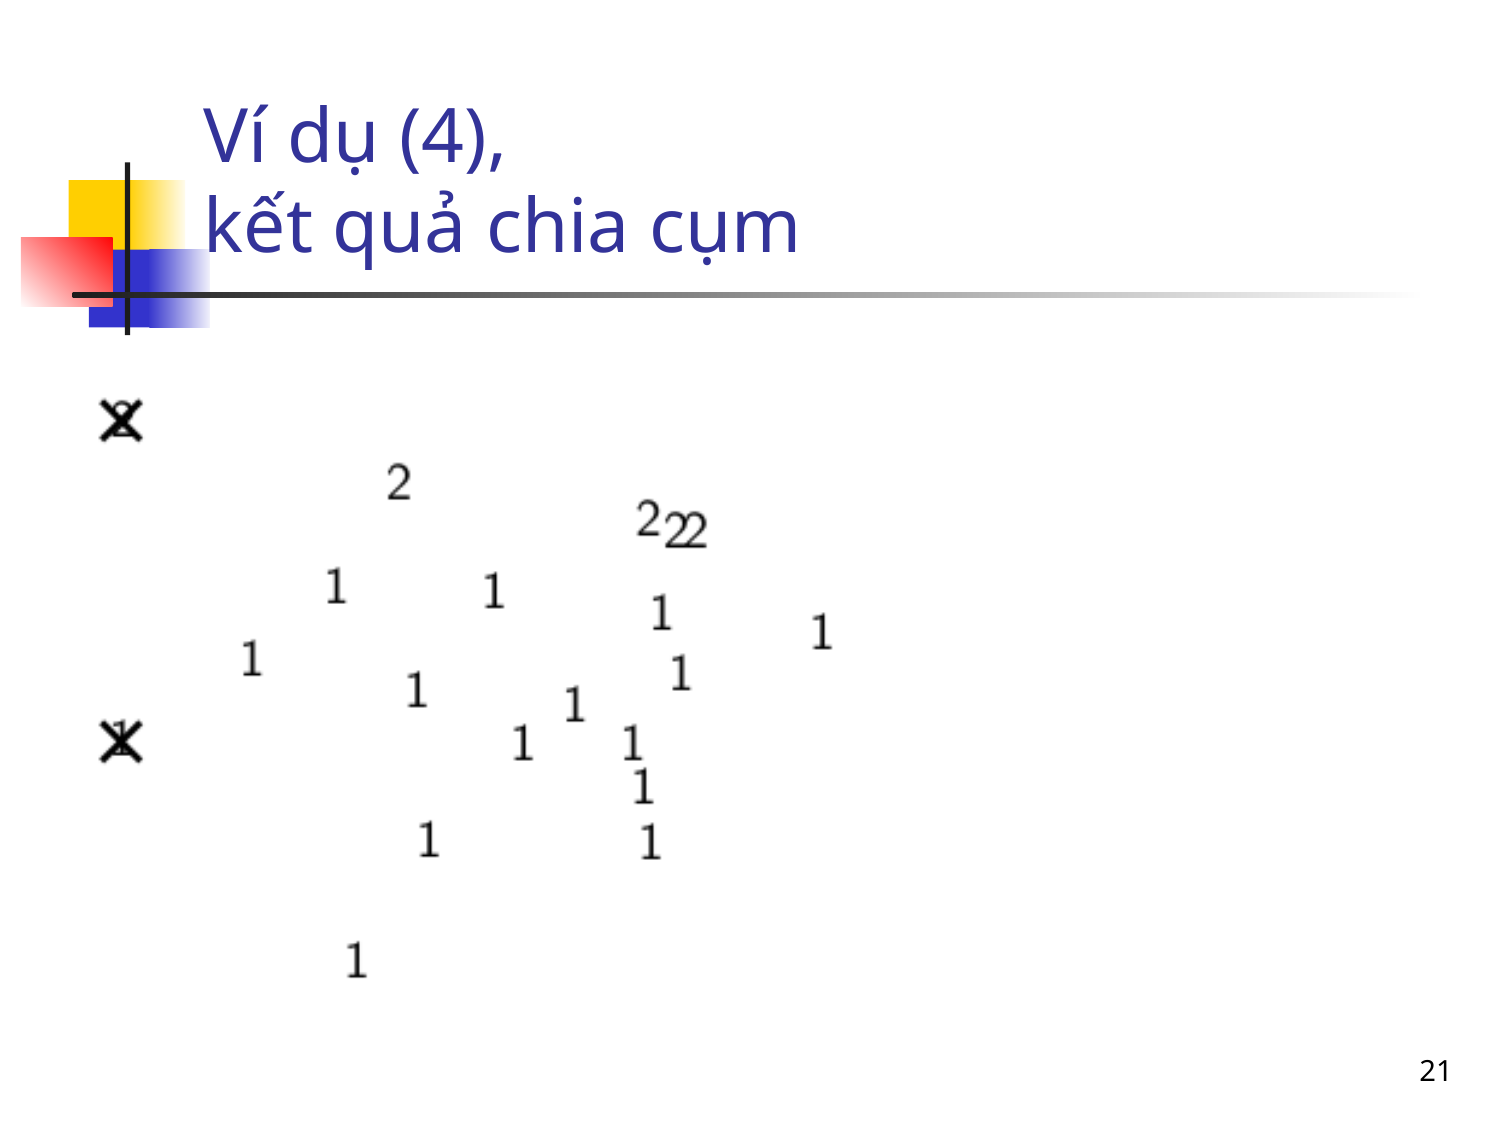

# Ví dụ (4), kết quả chia cụm